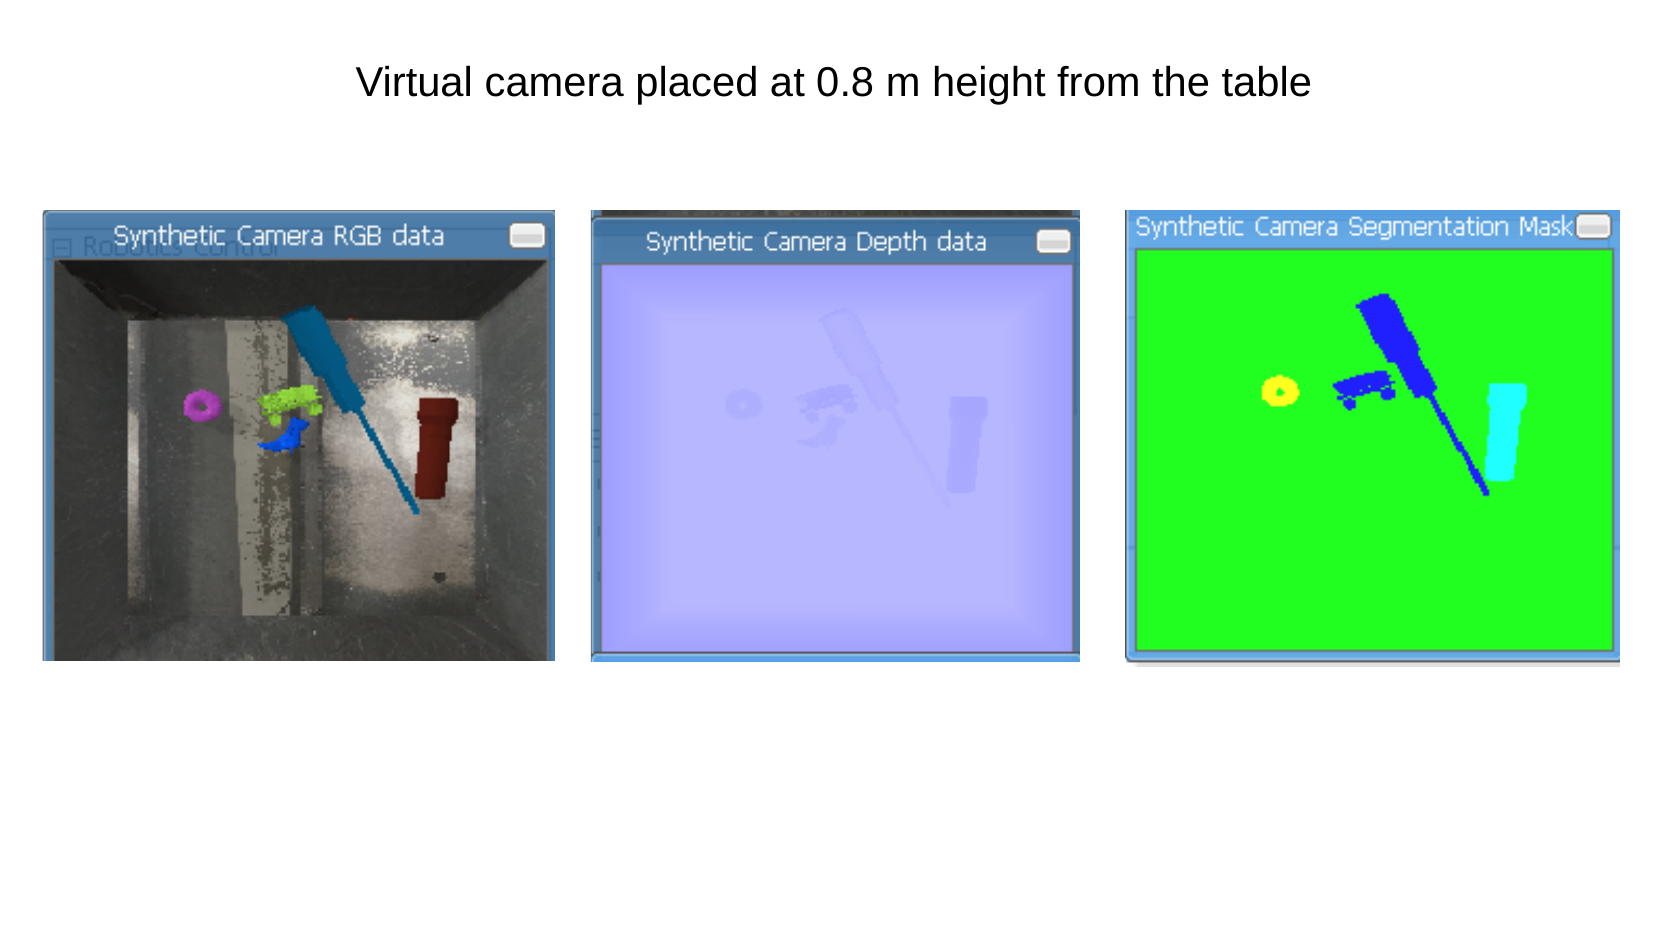

# Virtual camera placed at 0.8 m height from the table